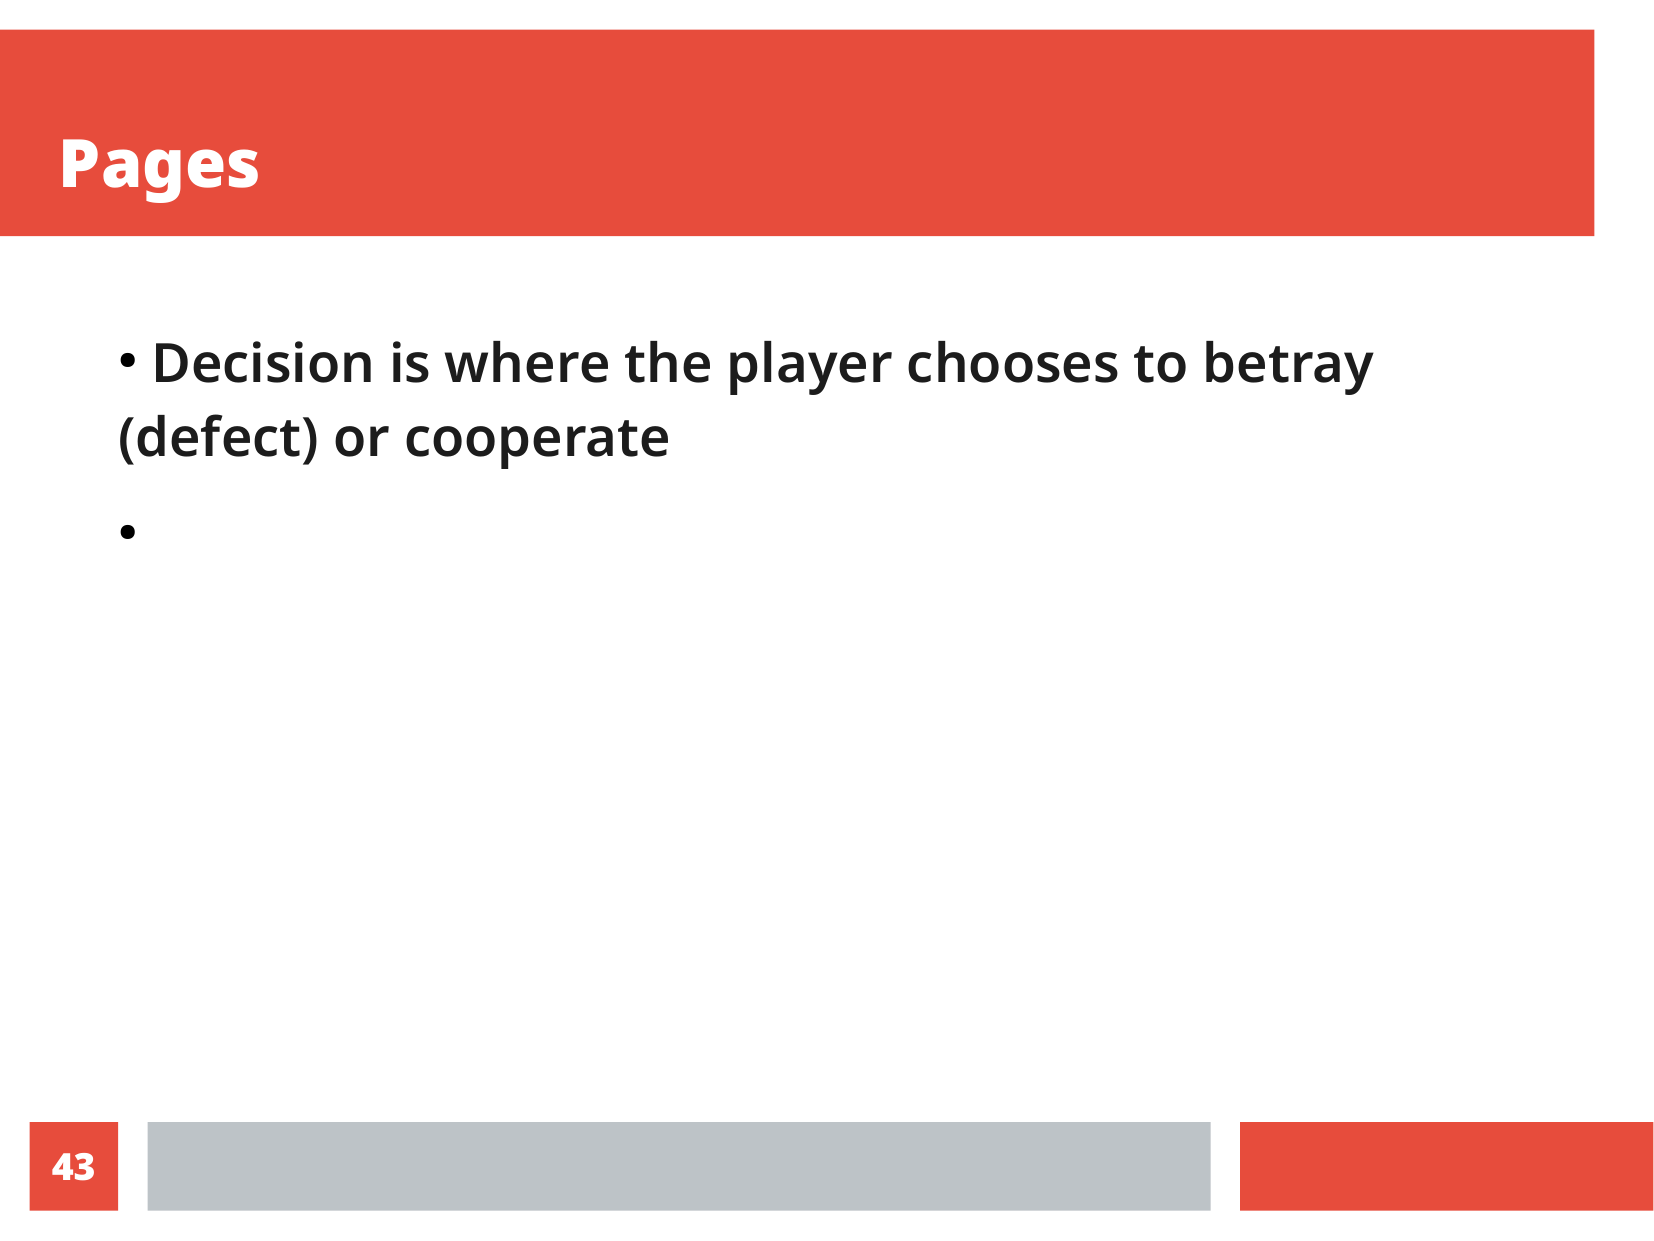

# Pages
 Decision is where the player chooses to betray (defect) or cooperate
43